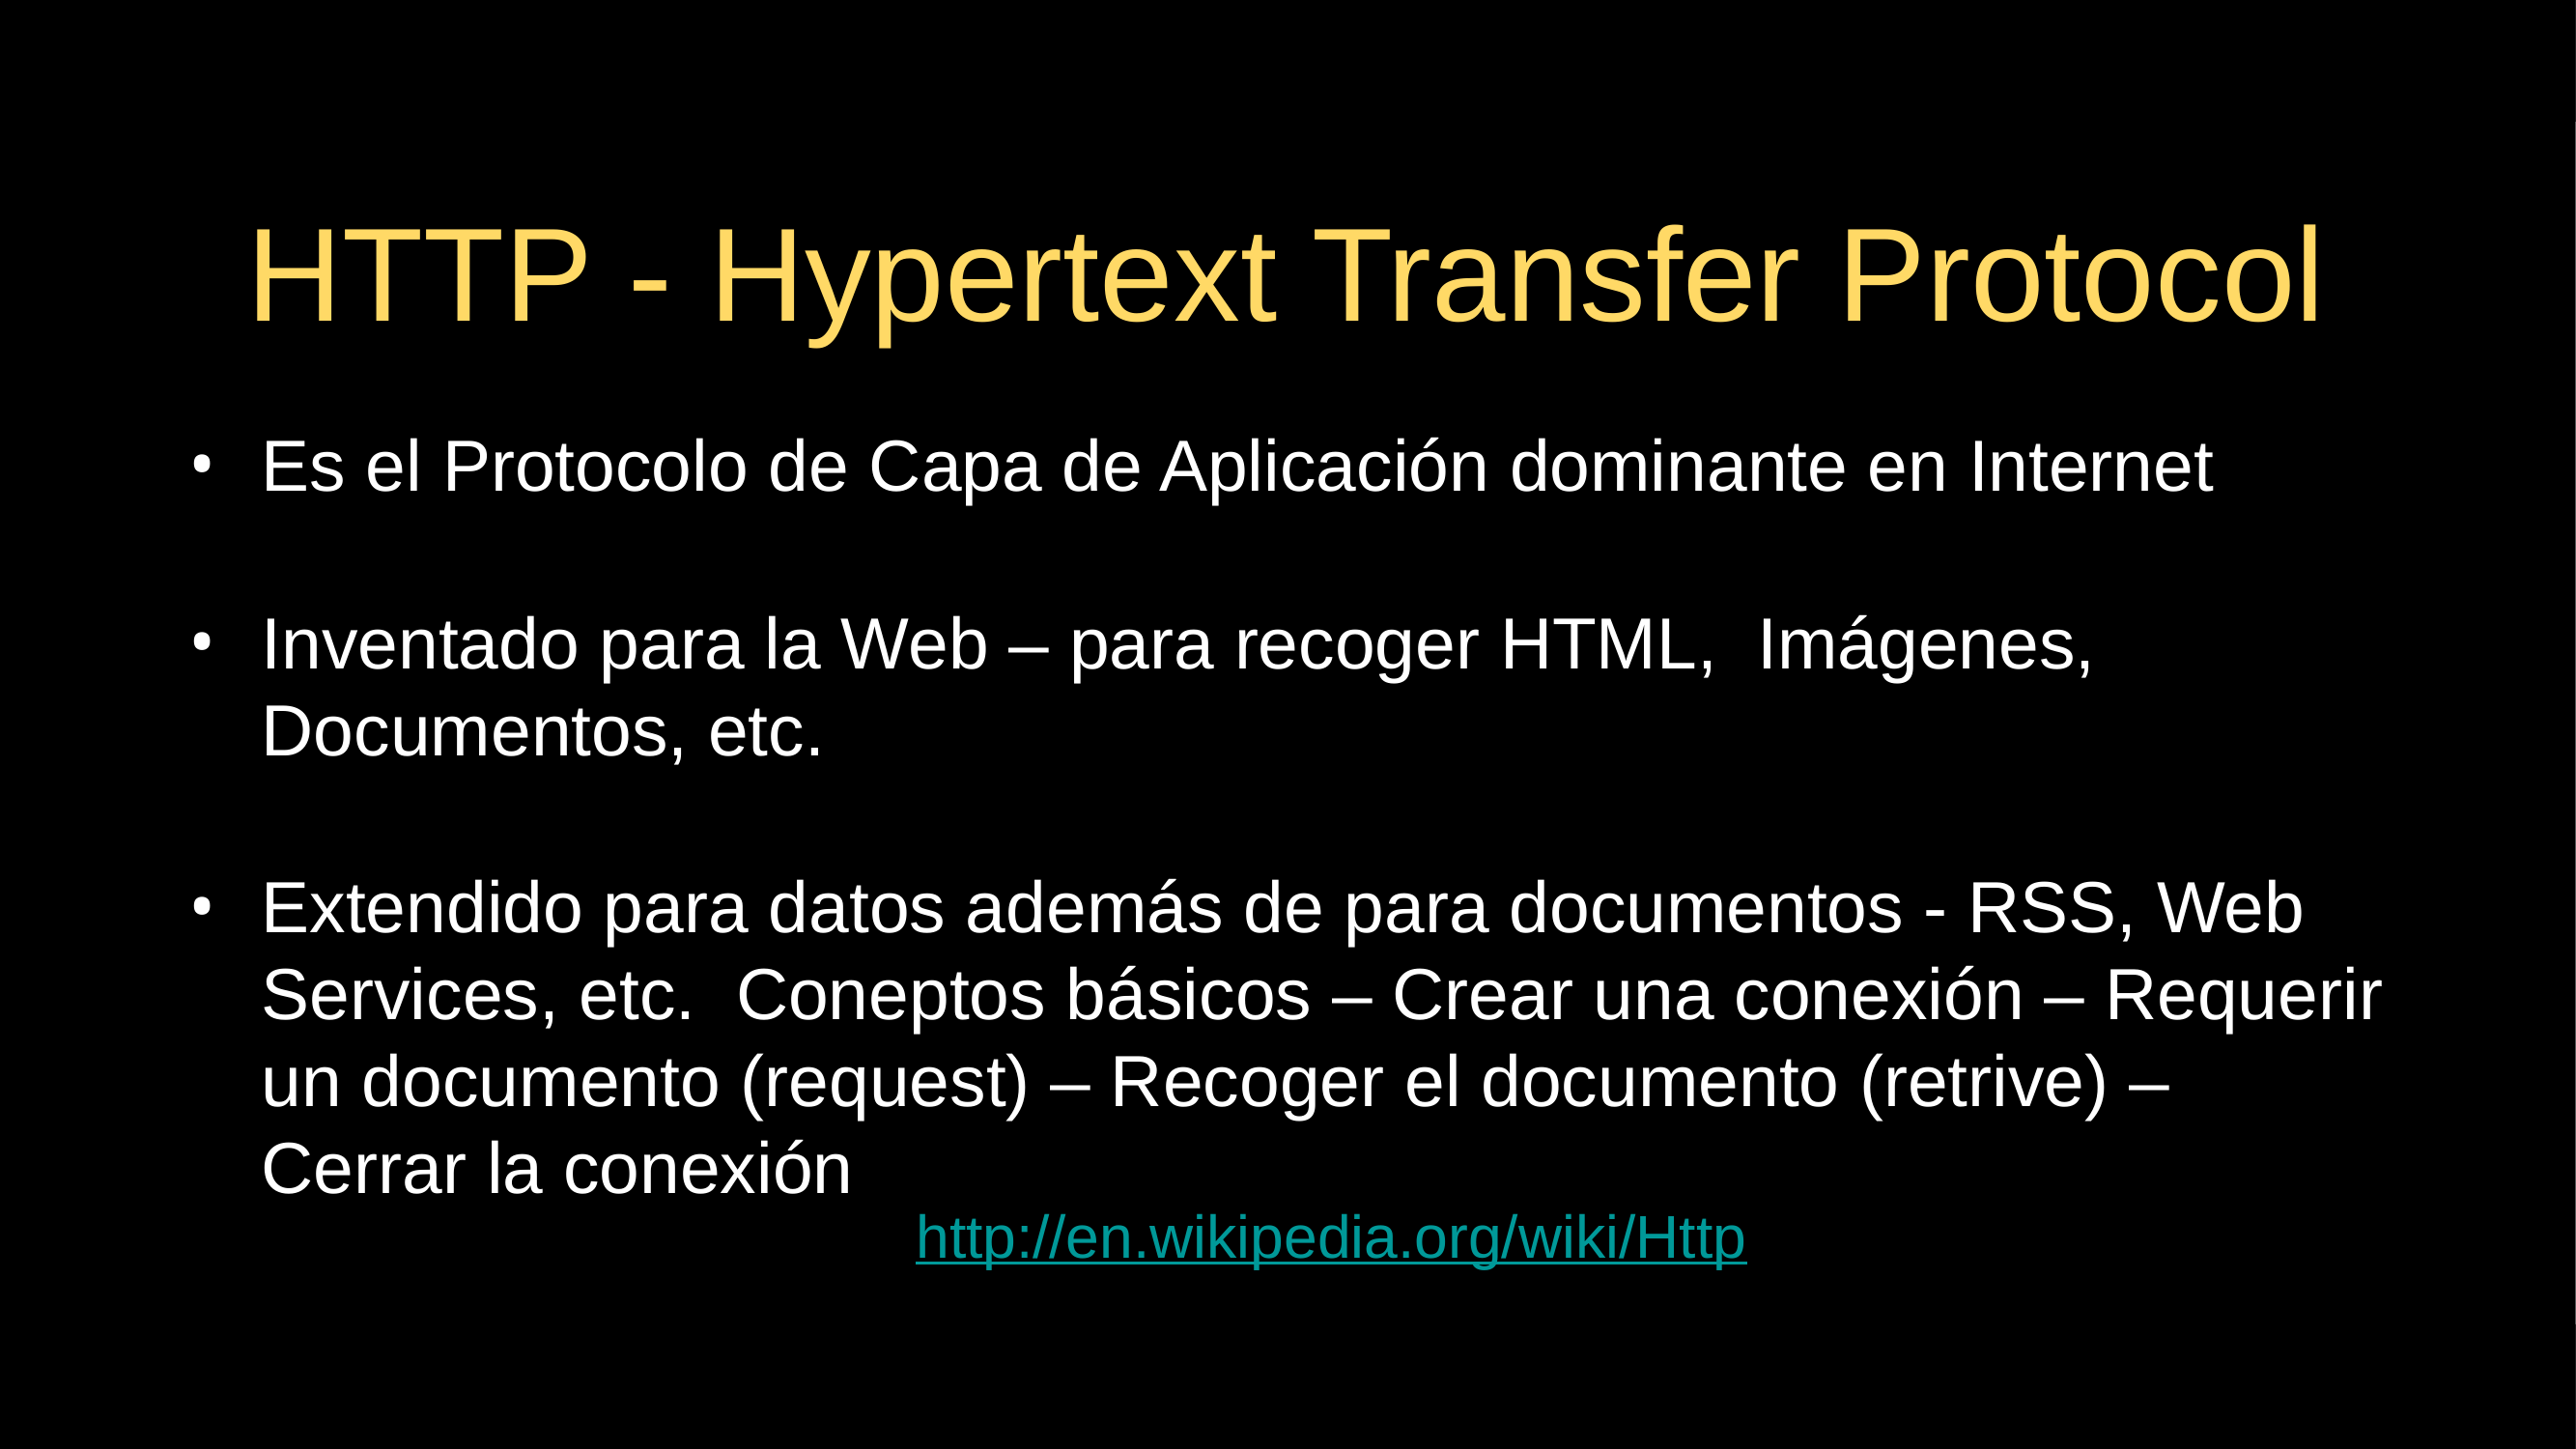

HTTP - Hypertext Transfer Protocol
# Es el Protocolo de Capa de Aplicación dominante en Internet
Inventado para la Web – para recoger HTML, Imágenes, Documentos, etc.
Extendido para datos además de para documentos - RSS, Web Services, etc. Coneptos básicos – Crear una conexión – Requerir un documento (request) – Recoger el documento (retrive) – Cerrar la conexión
http://en.wikipedia.org/wiki/Http